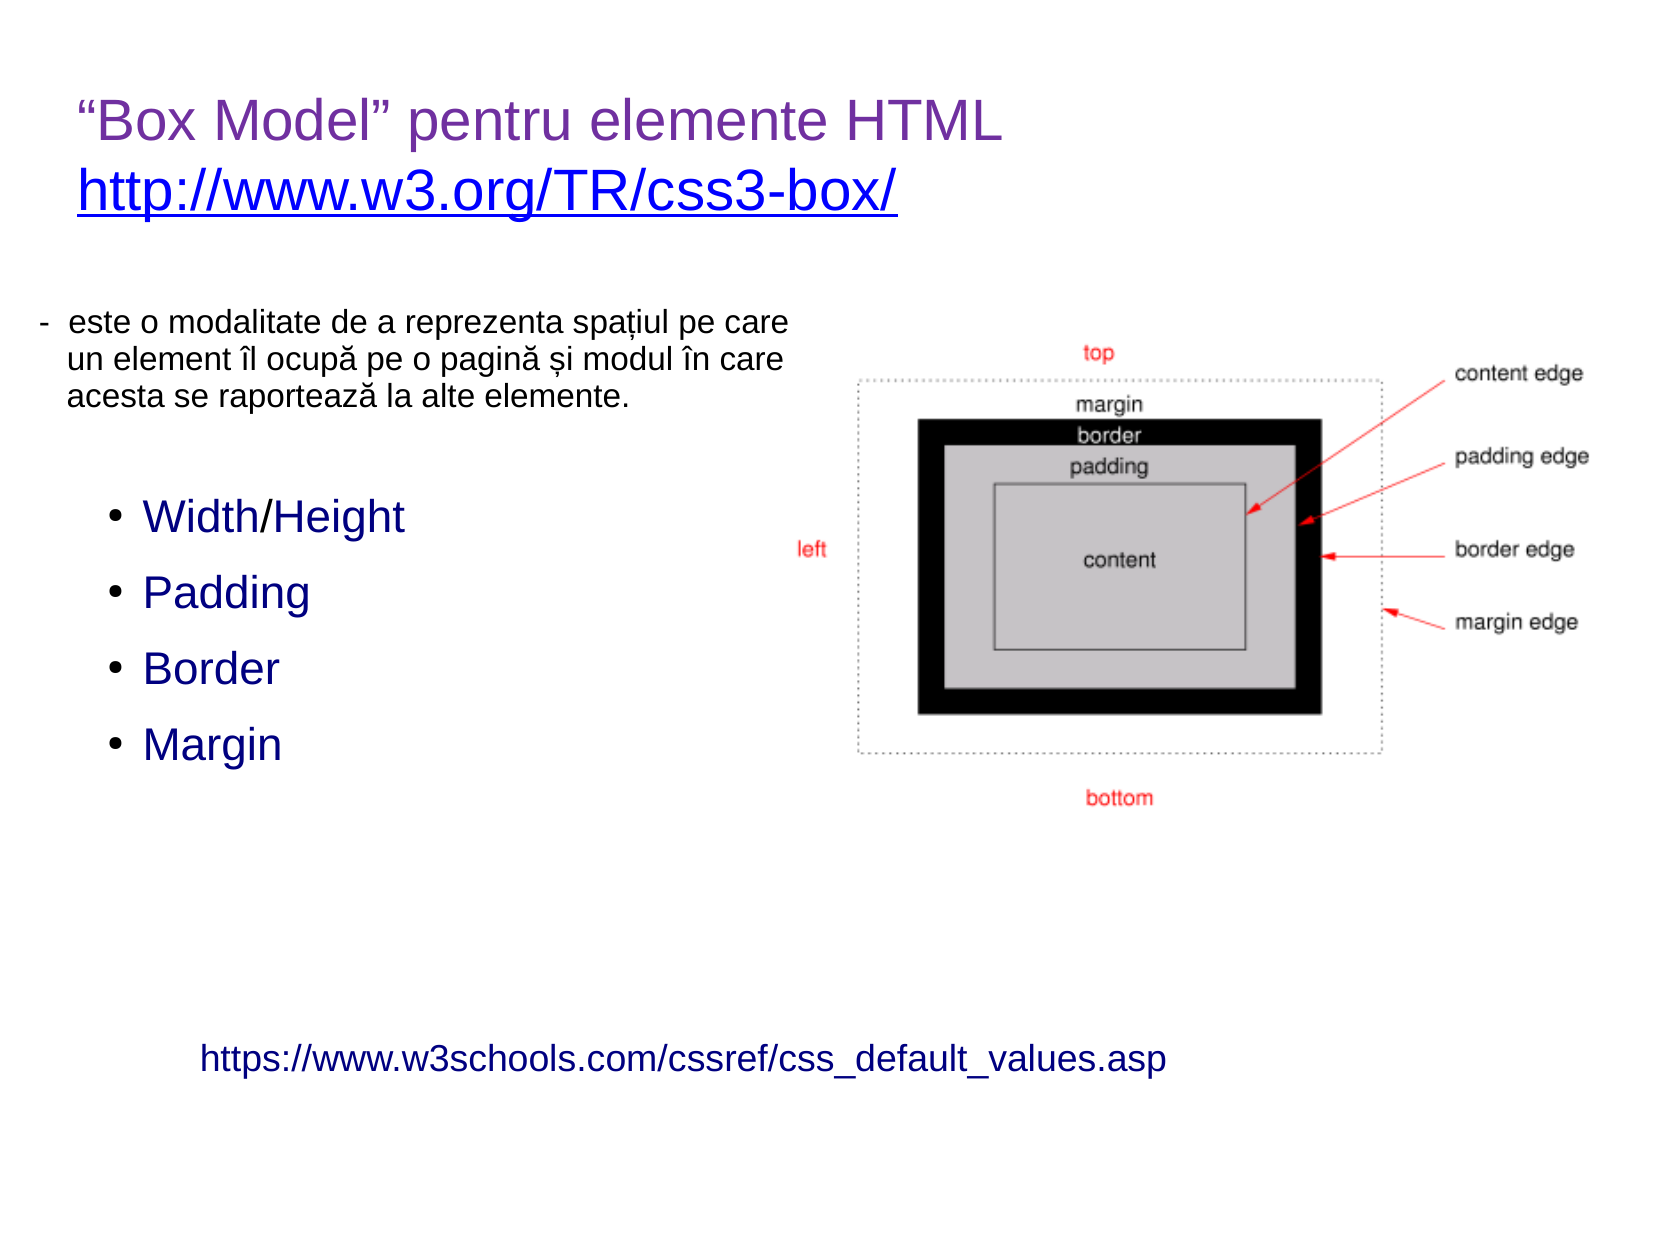

“Box Model” pentru elemente HTML
http://www.w3.org/TR/css3-box/
- este o modalitate de a reprezenta spațiul pe care
 un element îl ocupă pe o pagină și modul în care acesta se raportează la alte elemente.
Width/Height
Padding
Border
Margin
https://www.w3schools.com/cssref/css_default_values.asp